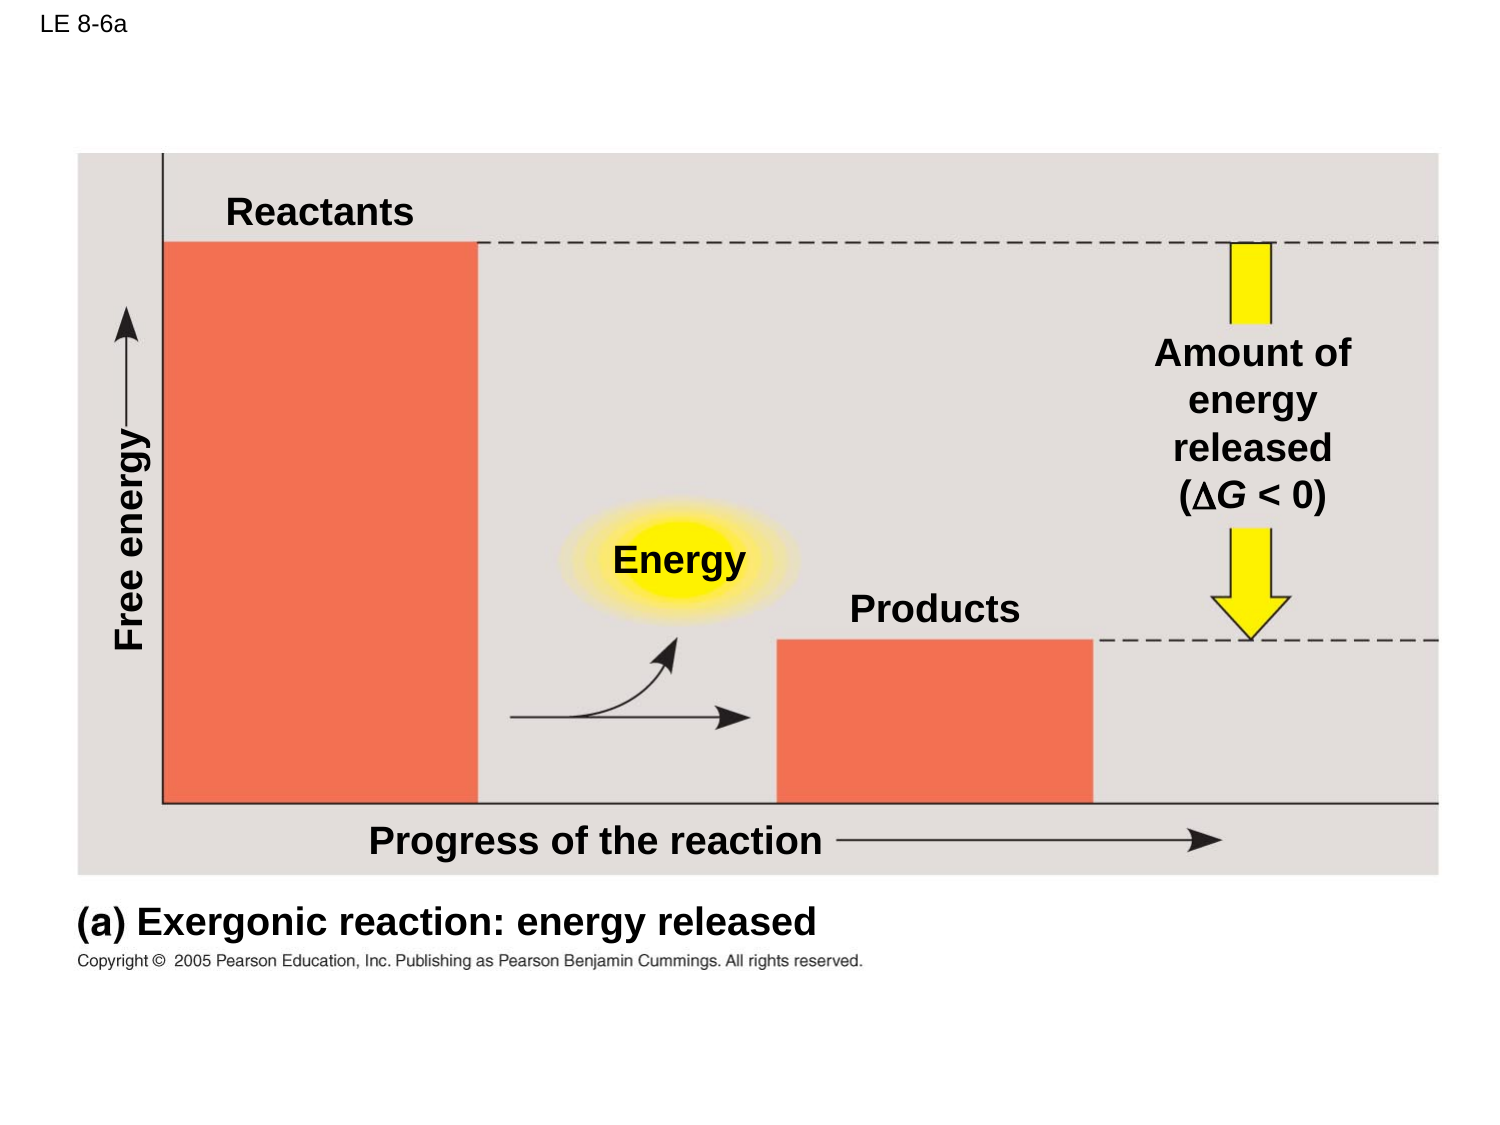

# LE 8-6a
Reactants
Amount of
energy
released
(G < 0)
Energy
Free energy
Products
Progress of the reaction
Exergonic reaction: energy released